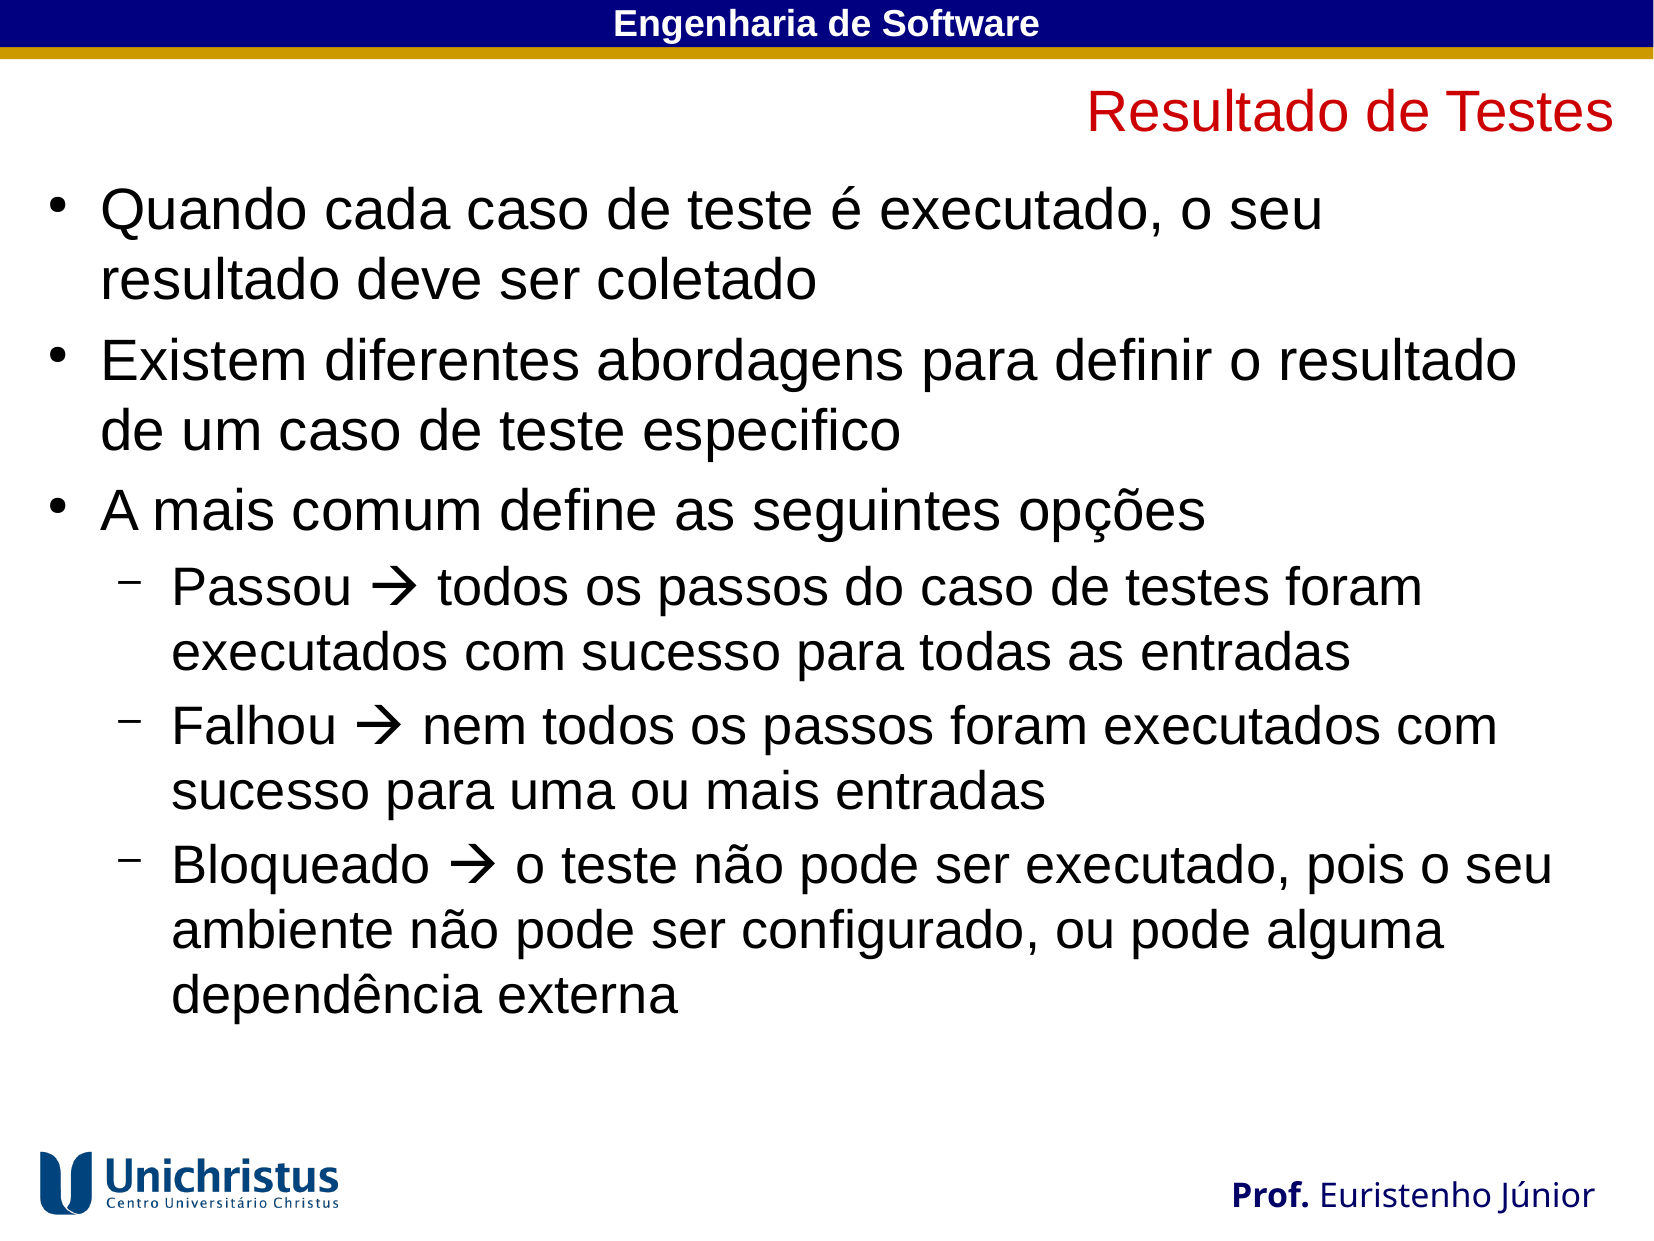

Engenharia de Software
Resultado de Testes
# Quando cada caso de teste é executado, o seu resultado deve ser coletado
Existem diferentes abordagens para definir o resultado de um caso de teste especifico
A mais comum define as seguintes opções
Passou  todos os passos do caso de testes foram executados com sucesso para todas as entradas
Falhou  nem todos os passos foram executados com sucesso para uma ou mais entradas
Bloqueado  o teste não pode ser executado, pois o seu ambiente não pode ser configurado, ou pode alguma dependência externa
Prof. Euristenho Júnior